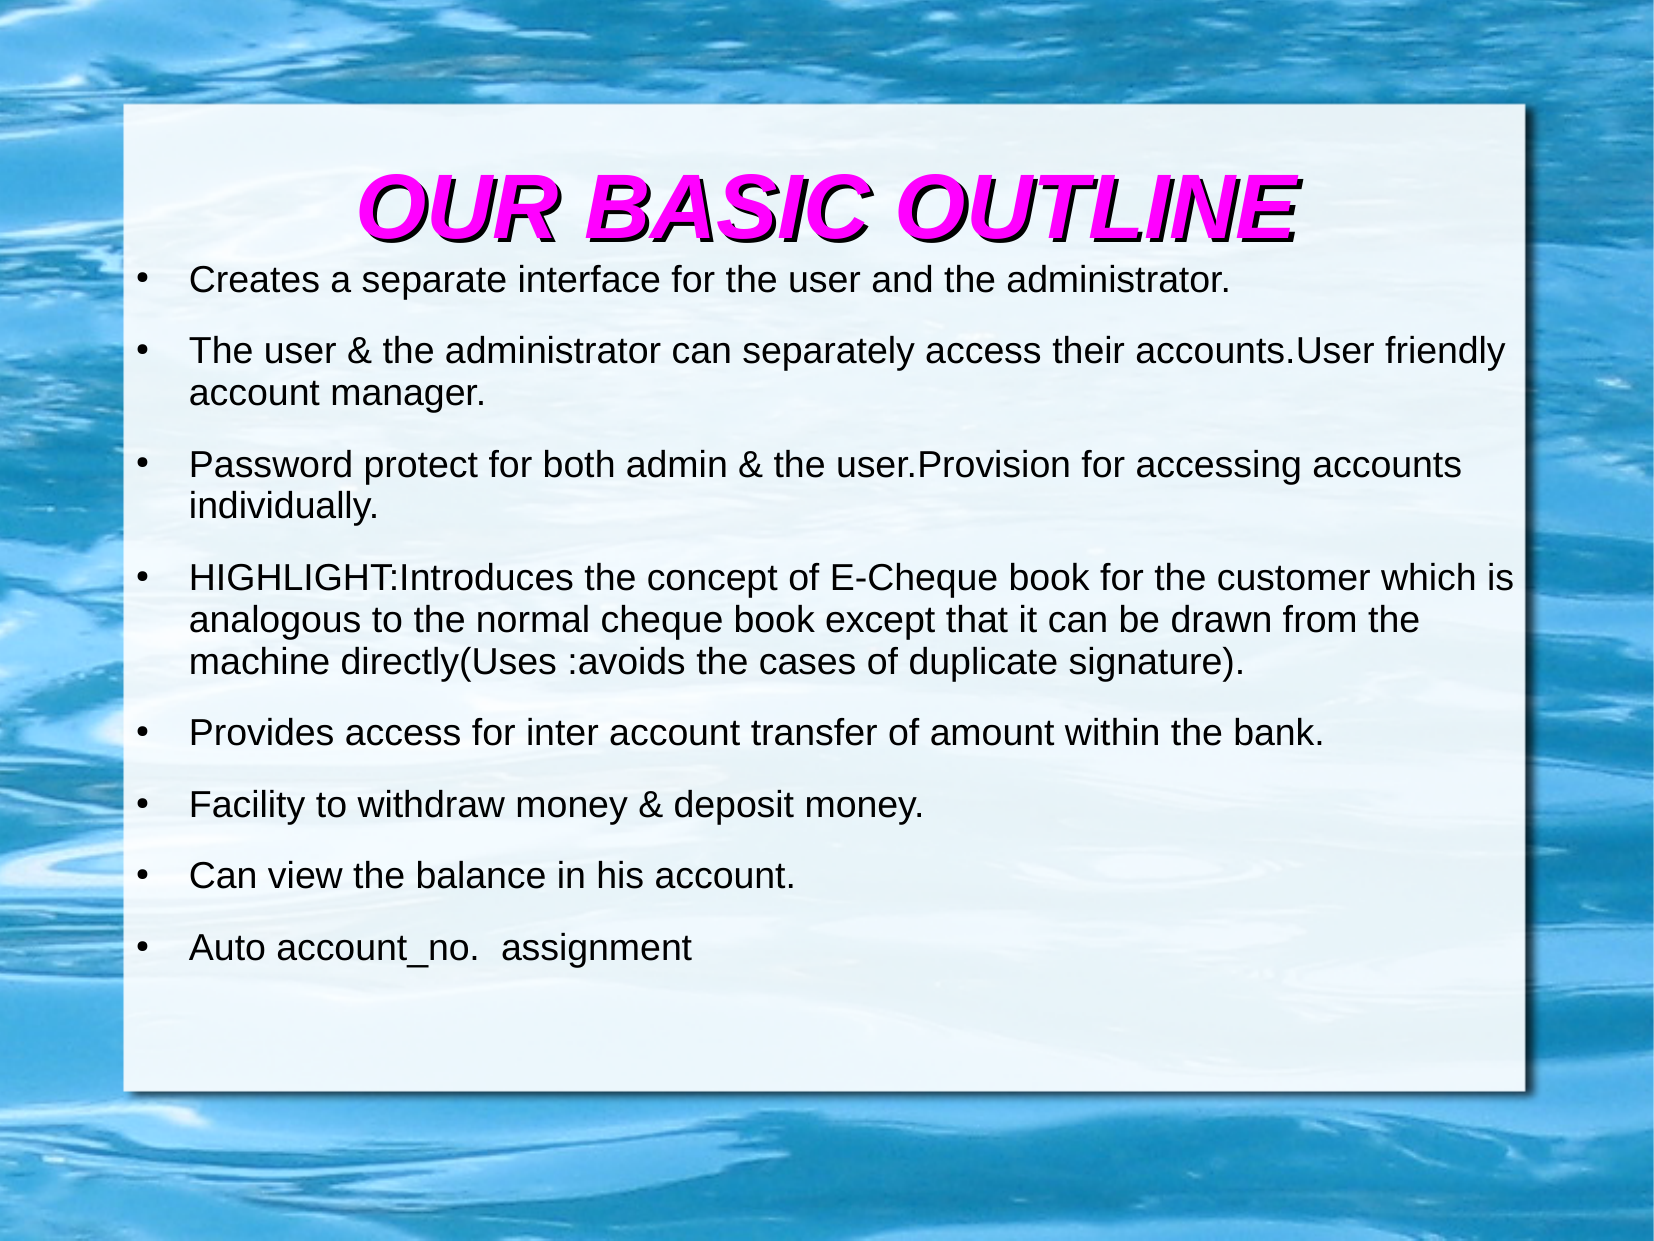

# OUR BASIC OUTLINE
Creates a separate interface for the user and the administrator.
The user & the administrator can separately access their accounts.User friendly account manager.
Password protect for both admin & the user.Provision for accessing accounts individually.
HIGHLIGHT:Introduces the concept of E-Cheque book for the customer which is analogous to the normal cheque book except that it can be drawn from the machine directly(Uses :avoids the cases of duplicate signature).
Provides access for inter account transfer of amount within the bank.
Facility to withdraw money & deposit money.
Can view the balance in his account.
Auto account_no. assignment